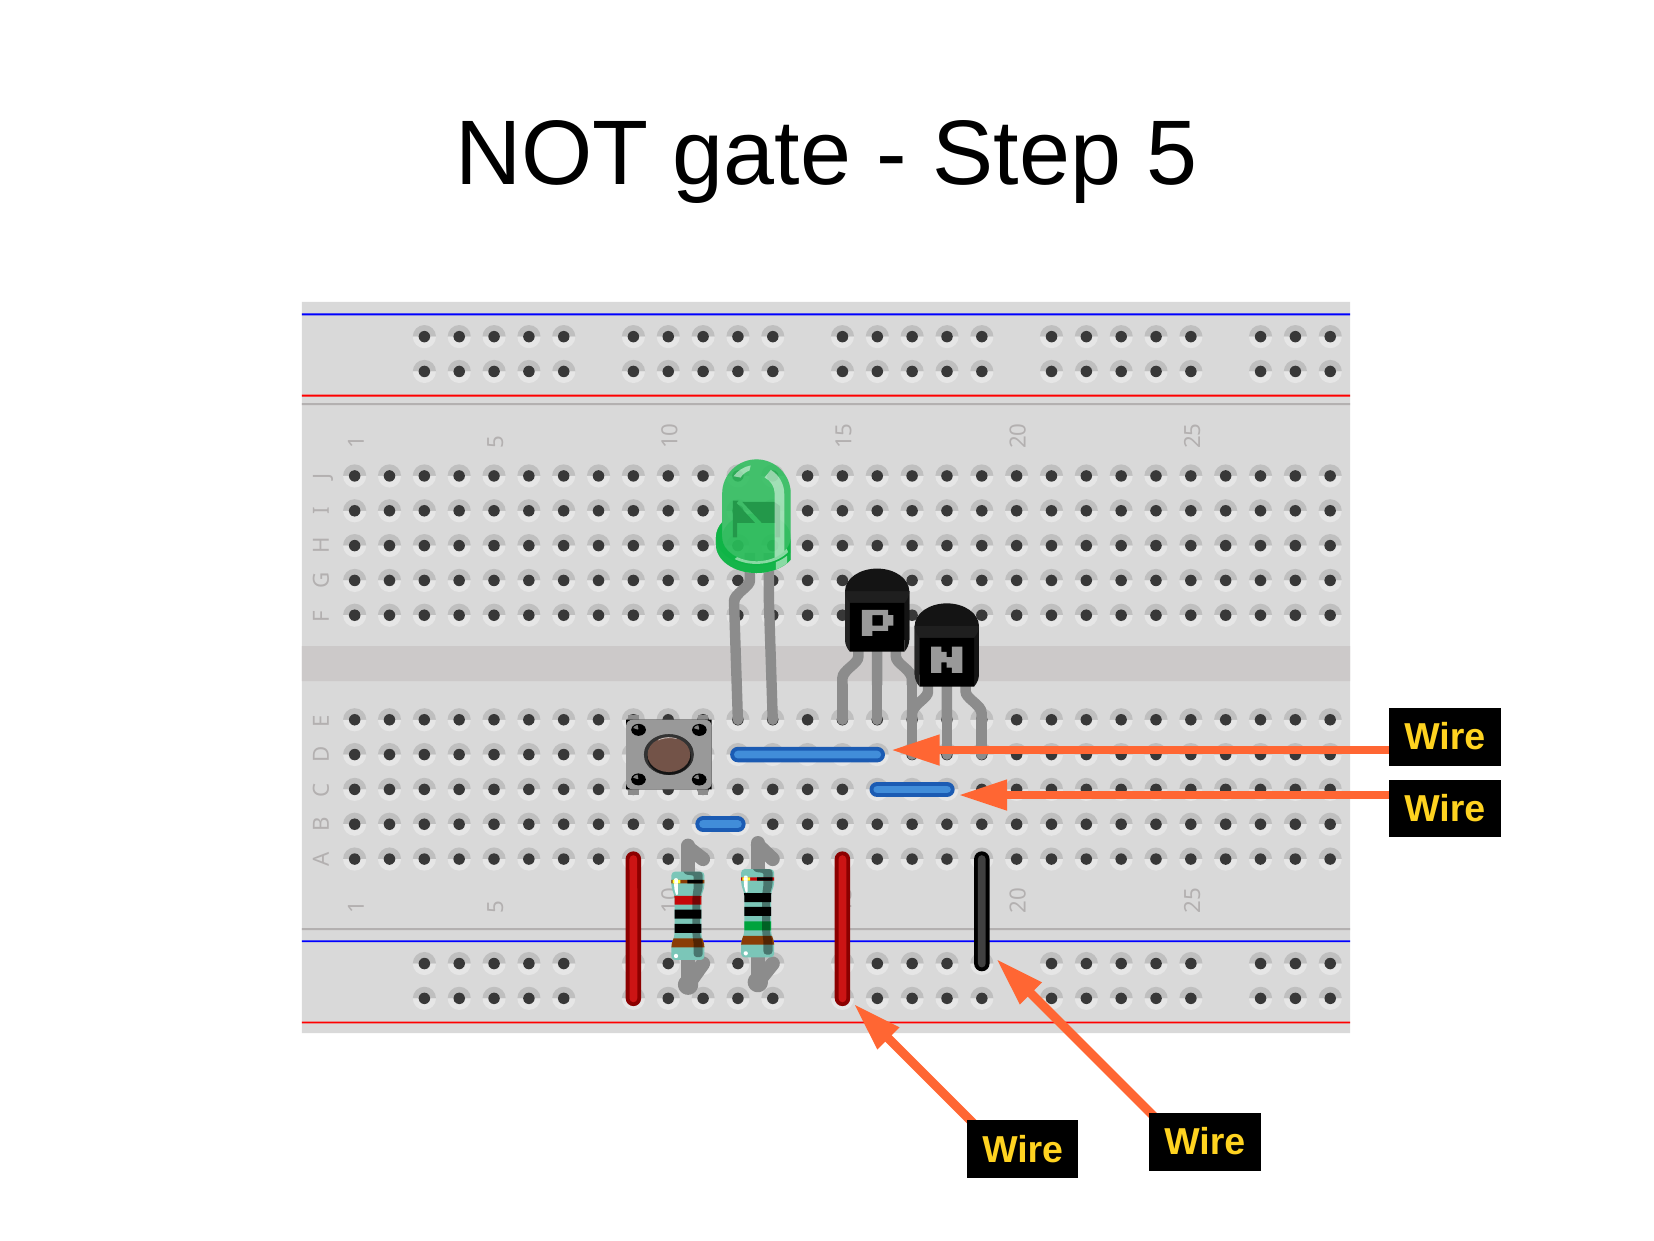

# NOT gate - Step 5
Wire
Wire
Wire
Wire